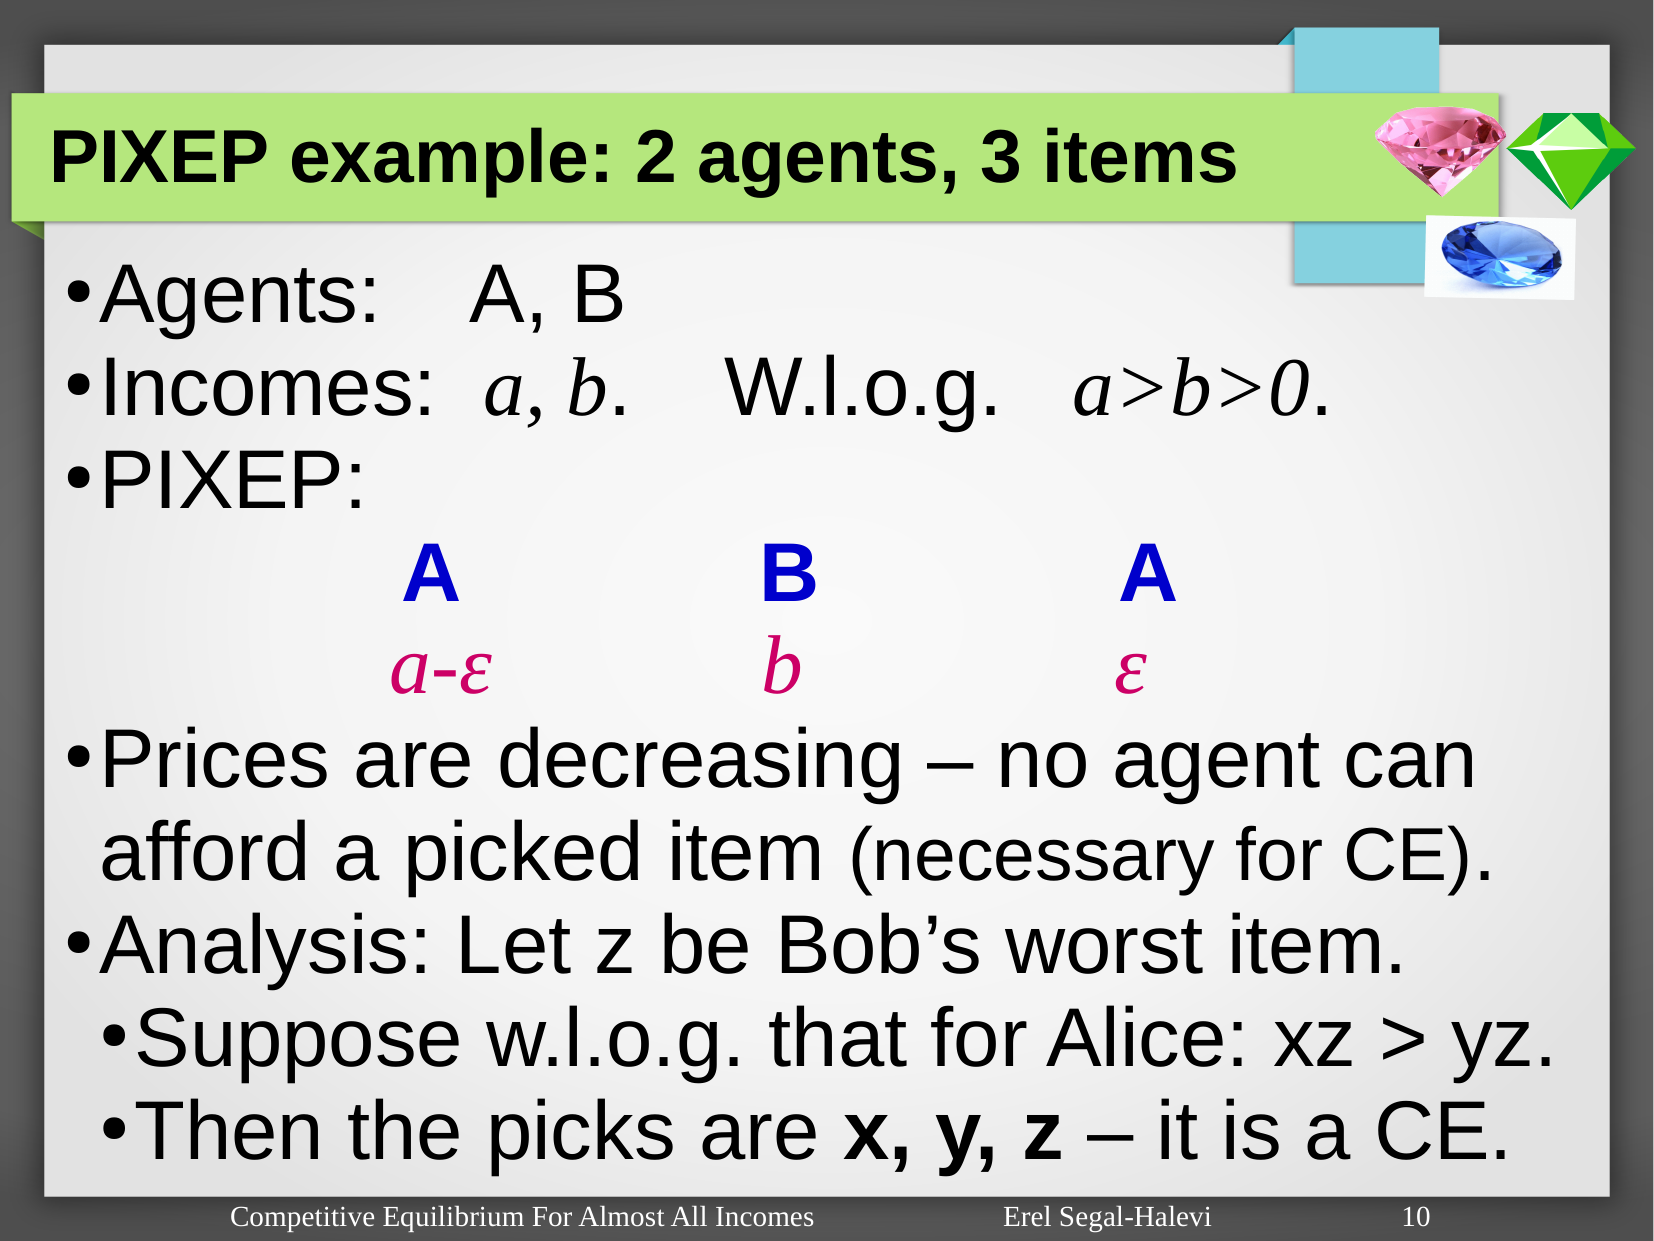

# PIXEP example: 2 agents, 3 items
Agents: A, B
Incomes: a, b. W.l.o.g. a>b>0.
PIXEP:
 A B A
 a-ε b ε
Prices are decreasing – no agent can afford a picked item (necessary for CE).
Analysis: Let z be Bob’s worst item.
Suppose w.l.o.g. that for Alice: xz > yz.
Then the picks are x, y, z – it is a CE.